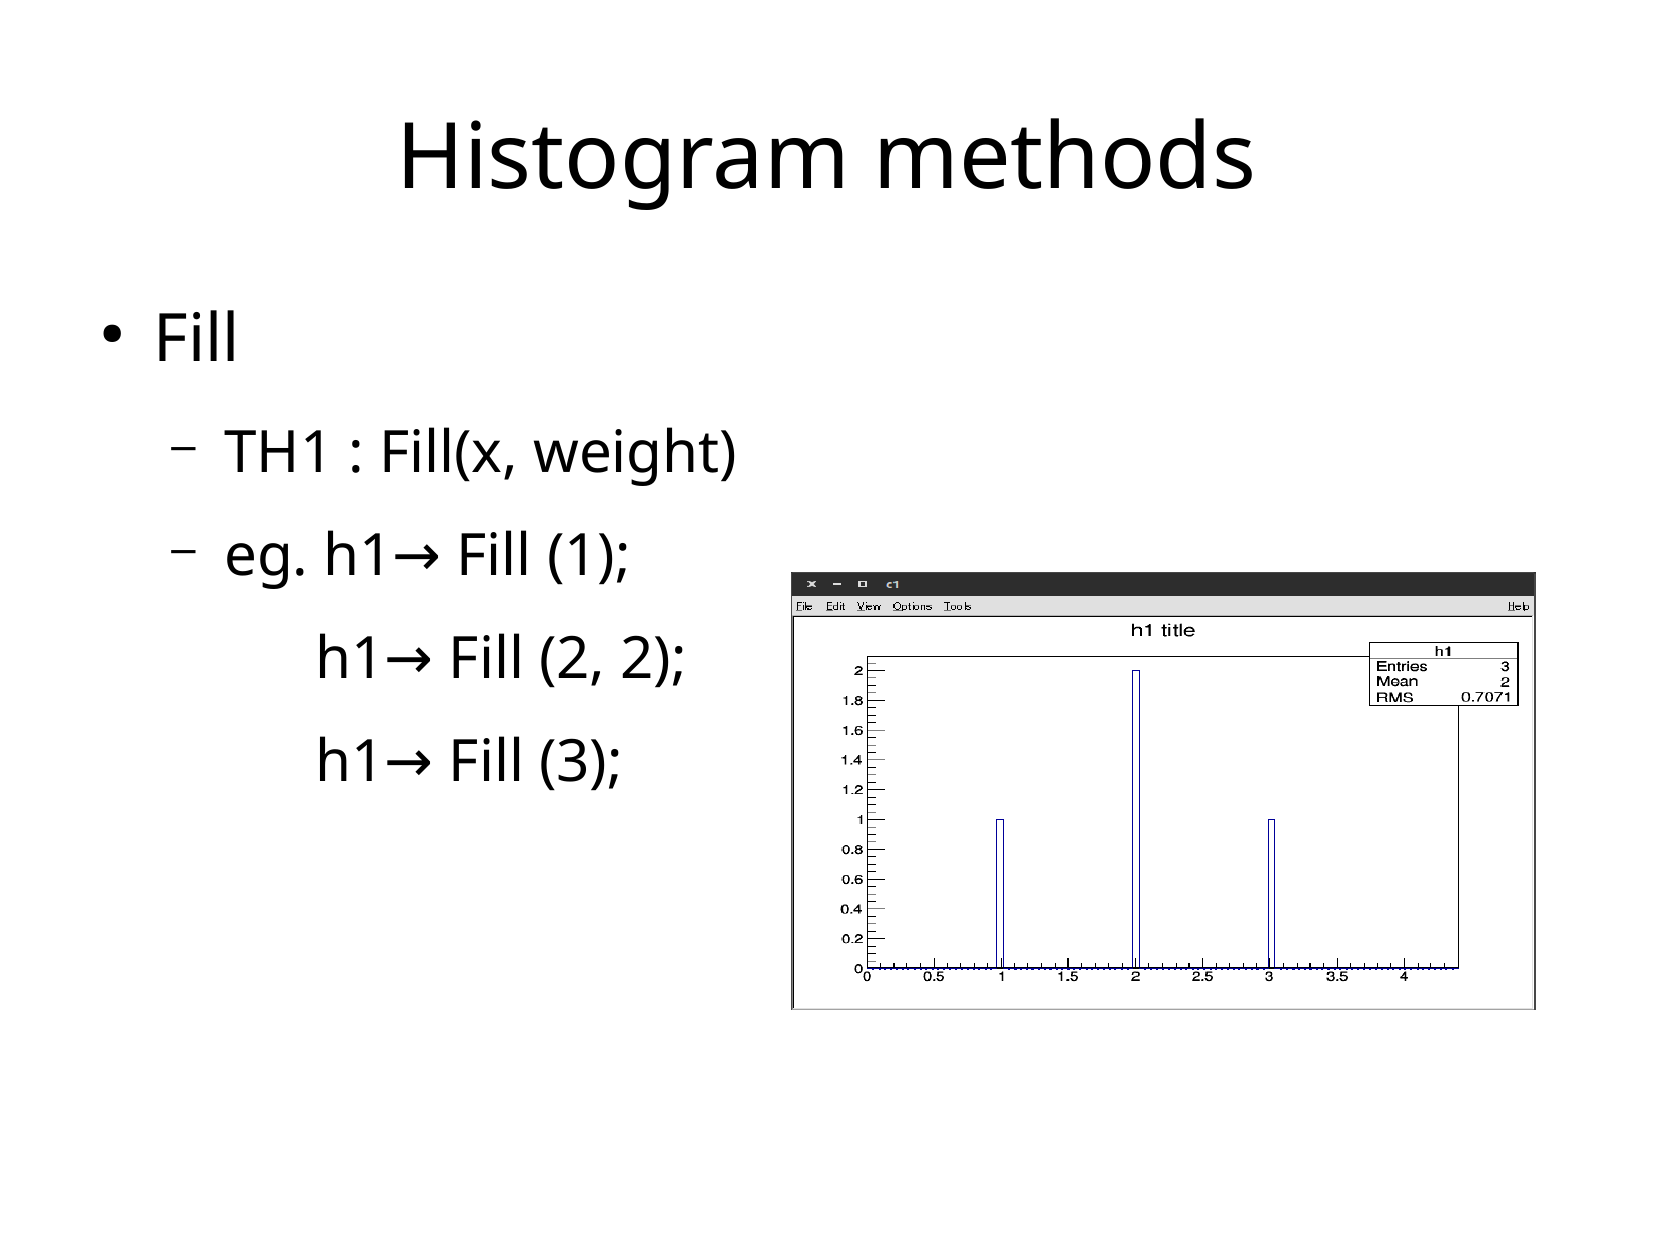

# Histogram methods
Fill
TH1 : Fill(x, weight)
eg. h1→ Fill (1);
 h1→ Fill (2, 2);
 h1→ Fill (3);